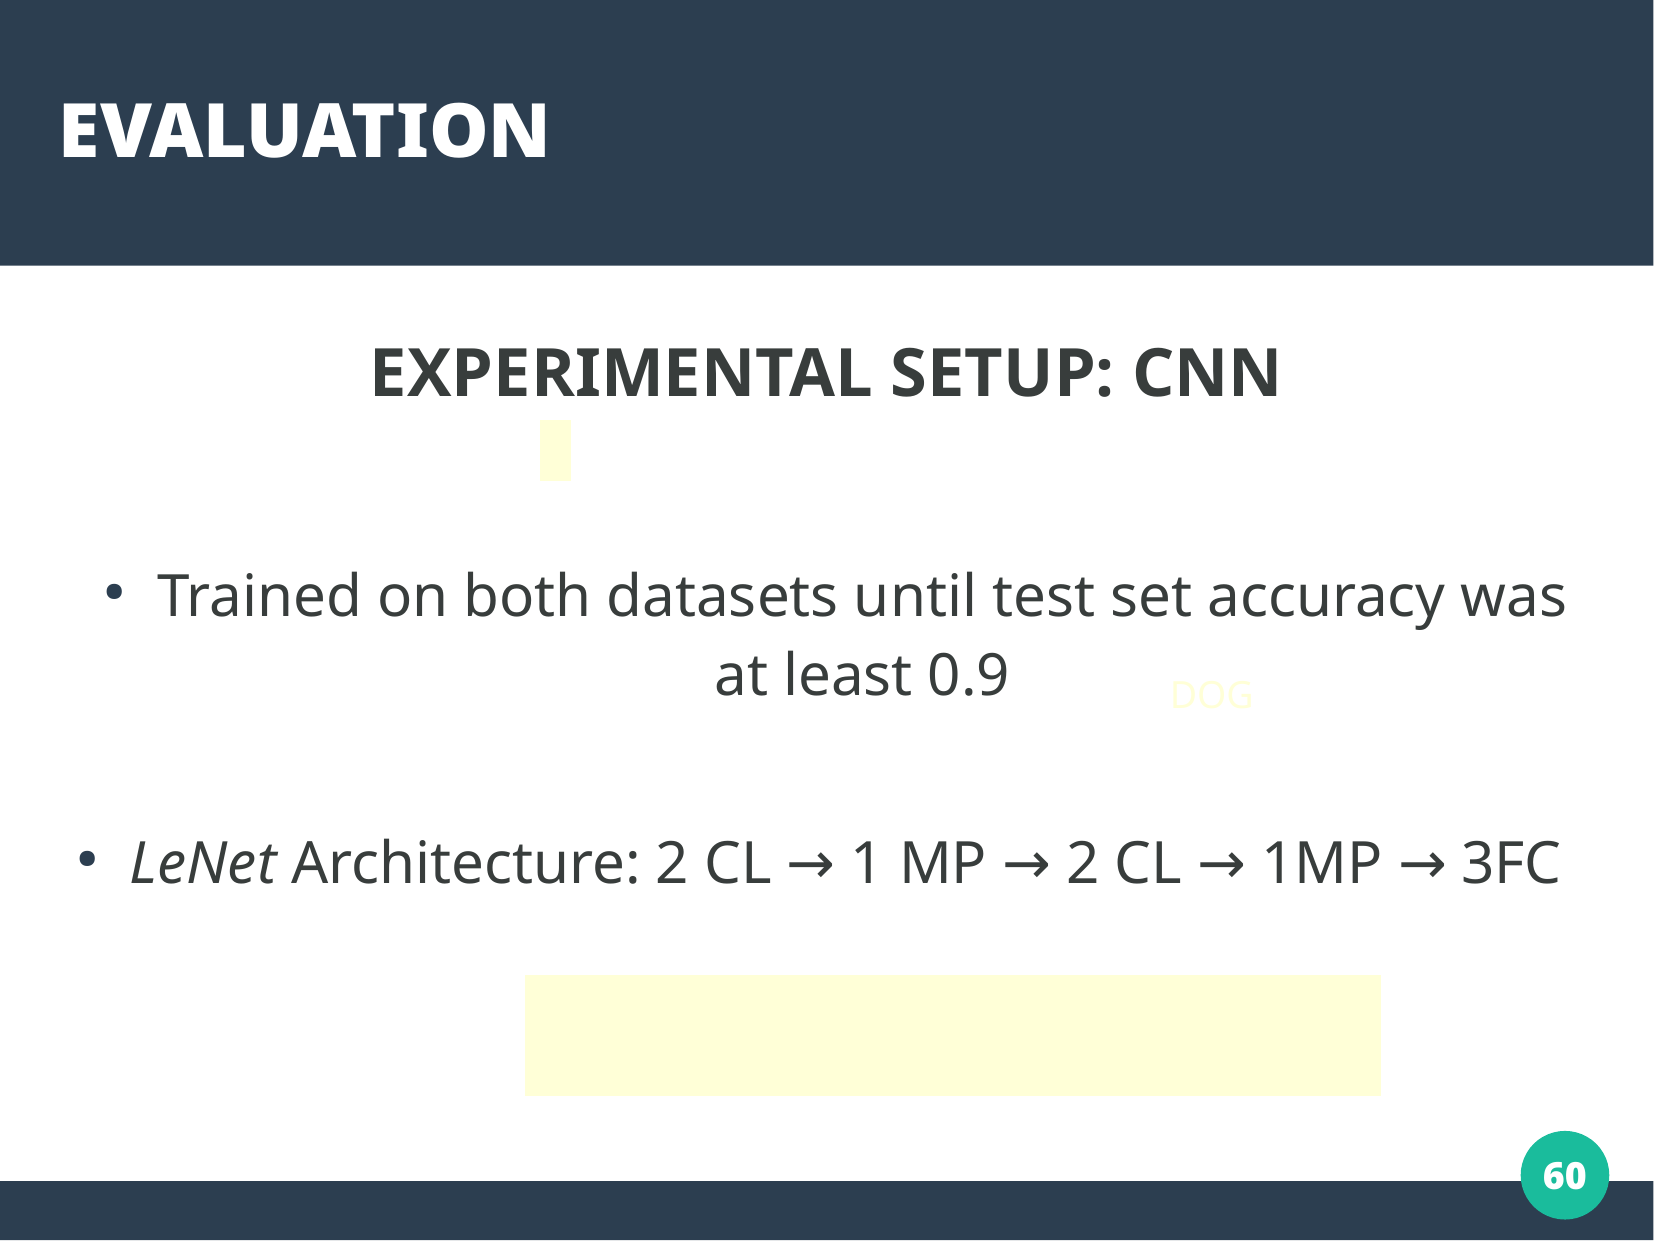

# EVALUATION
EXPERIMENTAL SETUP: CNN
Trained on both datasets until test set accuracy was at least 0.9
LeNet Architecture: 2 CL → 1 MP → 2 CL → 1MP → 3FC
DOG
60